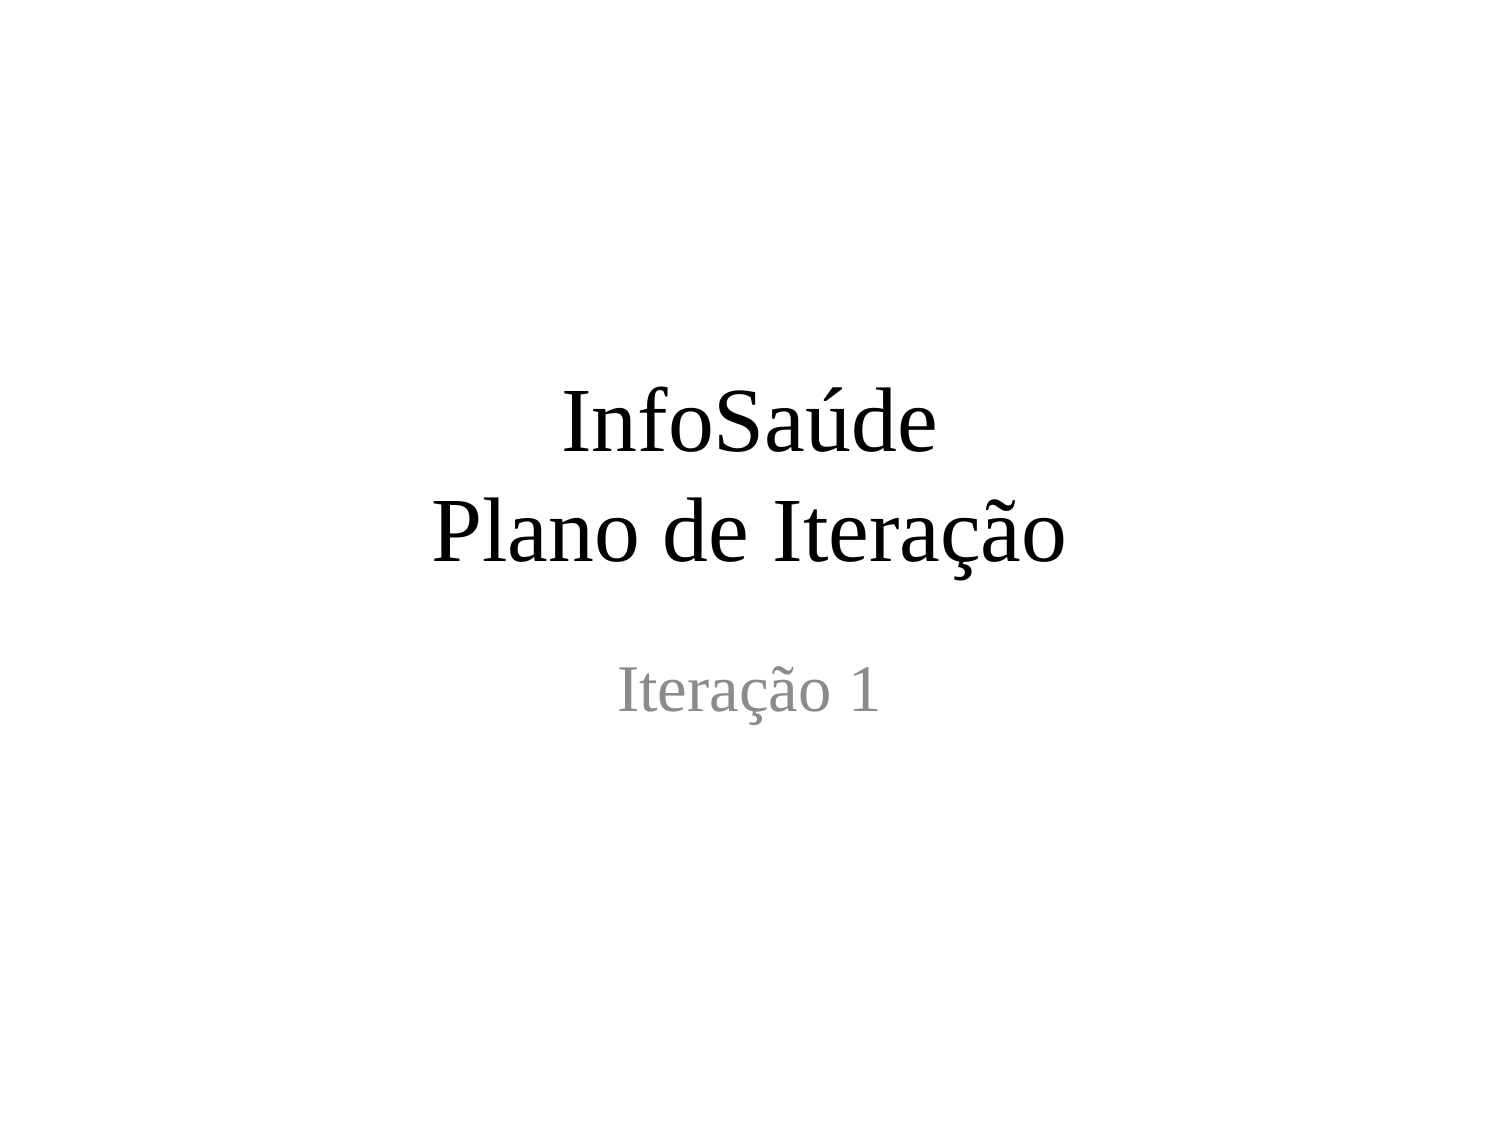

# InfoSaúde Plano de Iteração
Iteração 1